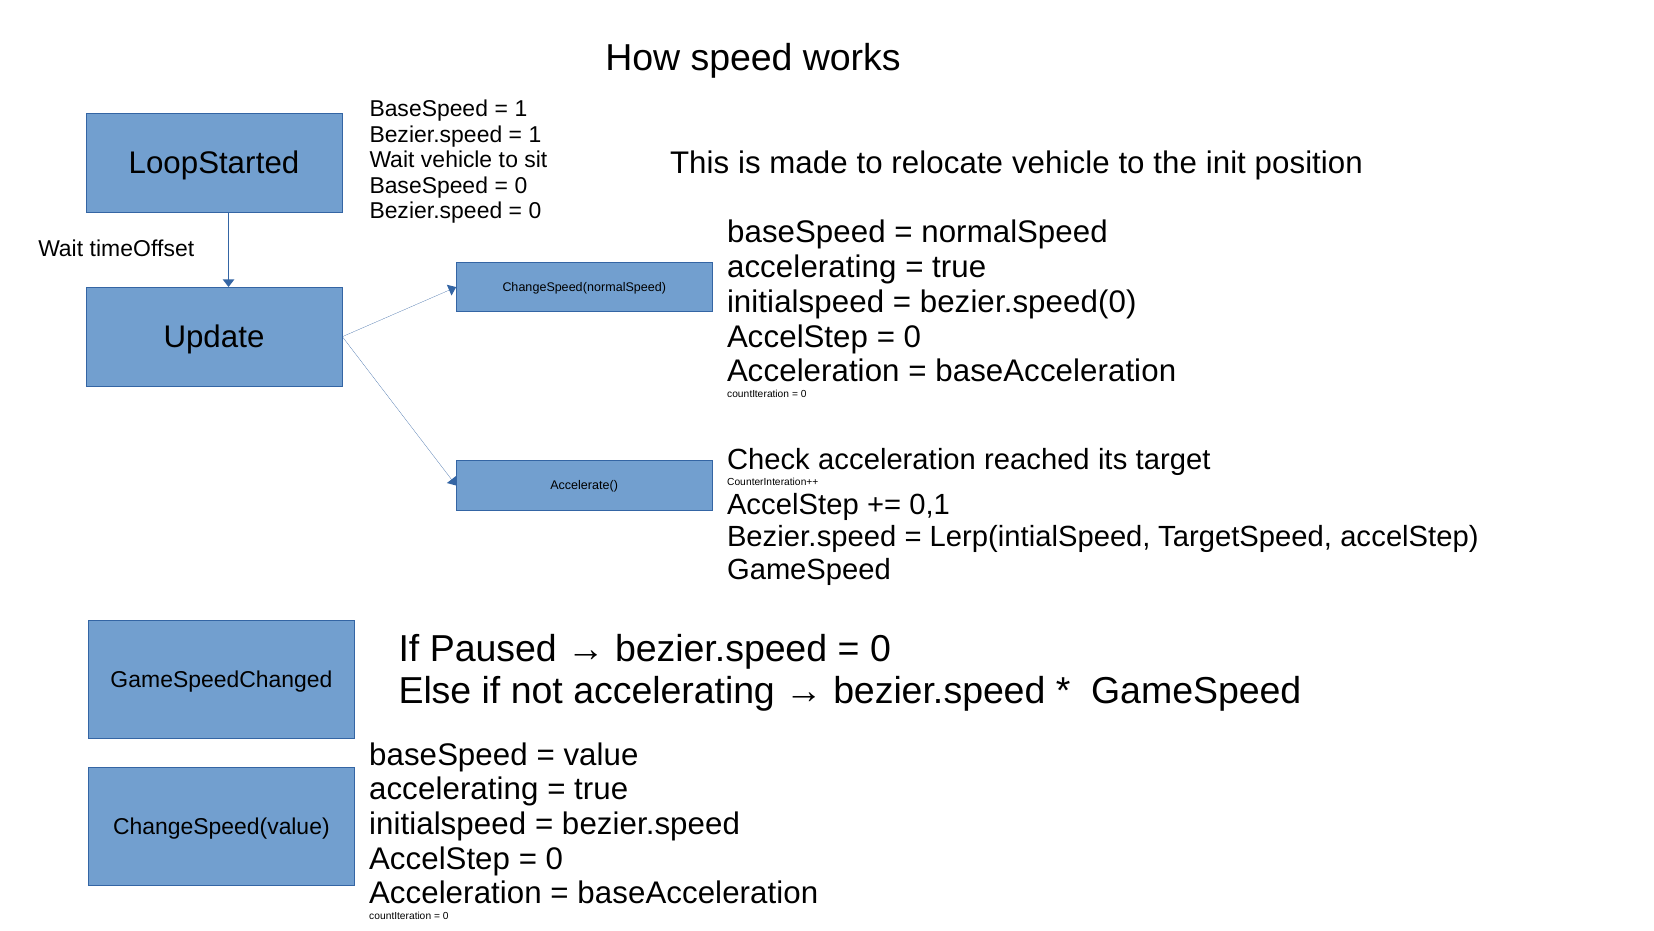

How speed works
BaseSpeed = 1
Bezier.speed = 1
Wait vehicle to sit
BaseSpeed = 0
Bezier.speed = 0
LoopStarted
This is made to relocate vehicle to the init position
baseSpeed = normalSpeed
accelerating = true
initialspeed = bezier.speed(0)
AccelStep = 0
Acceleration = baseAcceleration
countIteration = 0
Wait timeOffset
ChangeSpeed(normalSpeed)
Update
Check acceleration reached its target
CounterInteration++
AccelStep += 0,1
Bezier.speed = Lerp(intialSpeed, TargetSpeed, accelStep) GameSpeed
Accelerate()
GameSpeedChanged
If Paused → bezier.speed = 0
Else if not accelerating → bezier.speed * GameSpeed
baseSpeed = value
accelerating = true
initialspeed = bezier.speed
AccelStep = 0
Acceleration = baseAcceleration
countIteration = 0
ChangeSpeed(value)